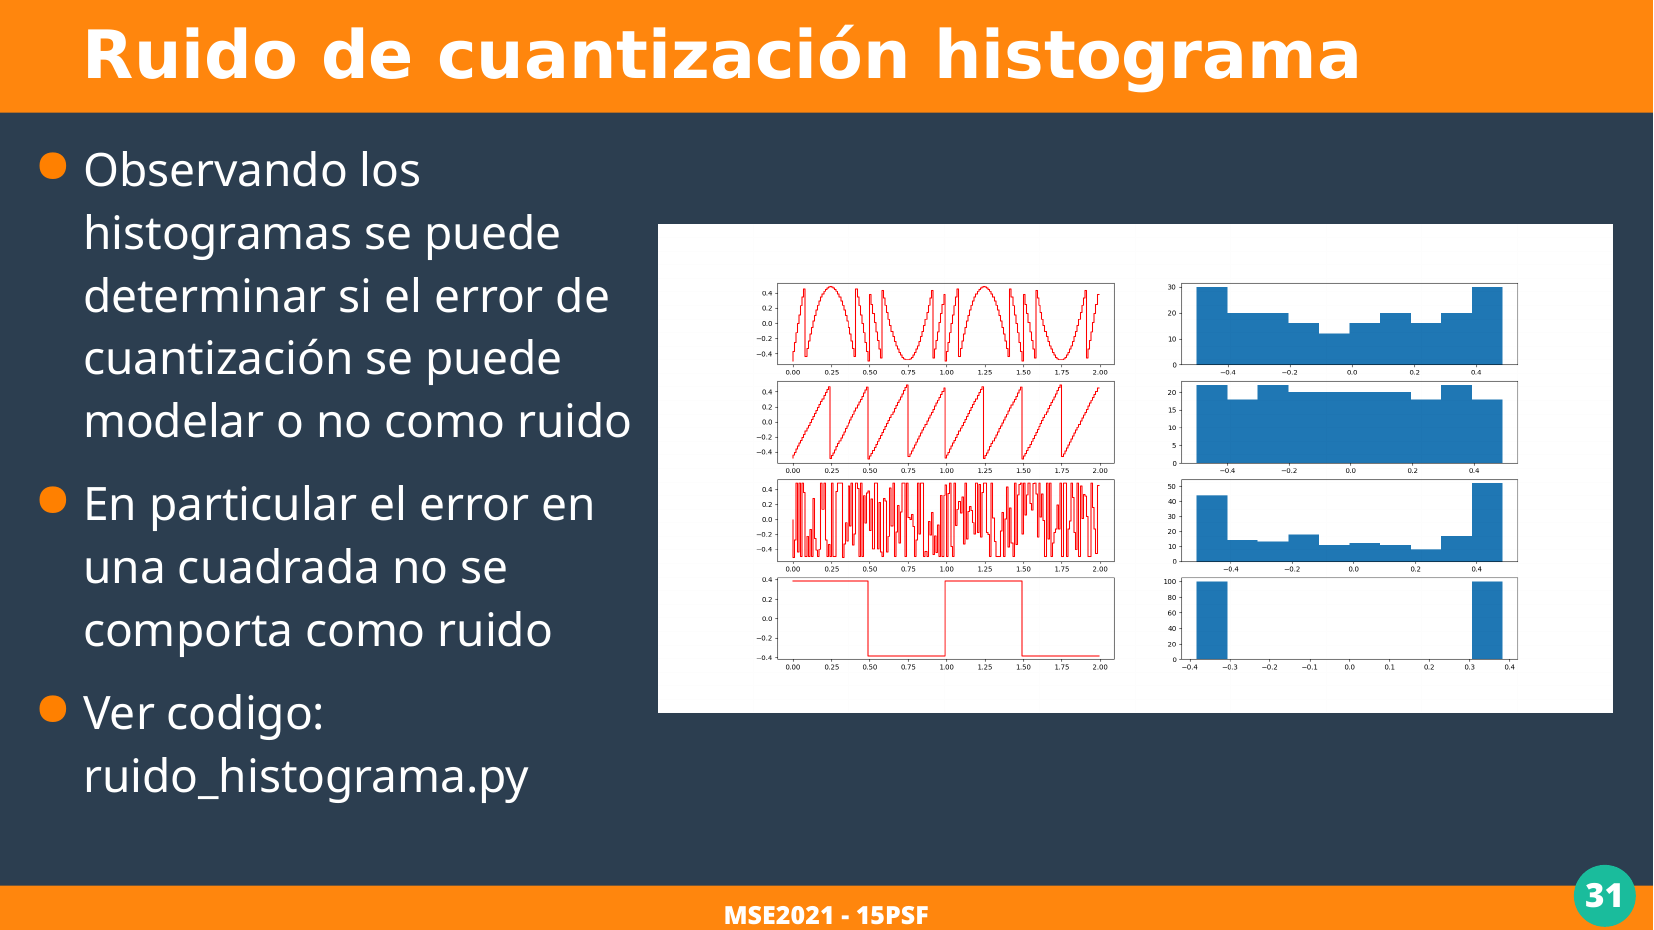

# Ruido de cuantización histograma
Observando los histogramas se puede determinar si el error de cuantización se puede modelar o no como ruido
En particular el error en una cuadrada no se comporta como ruido
Ver codigo: ruido_histograma.py
MSE2021 - 15PSF